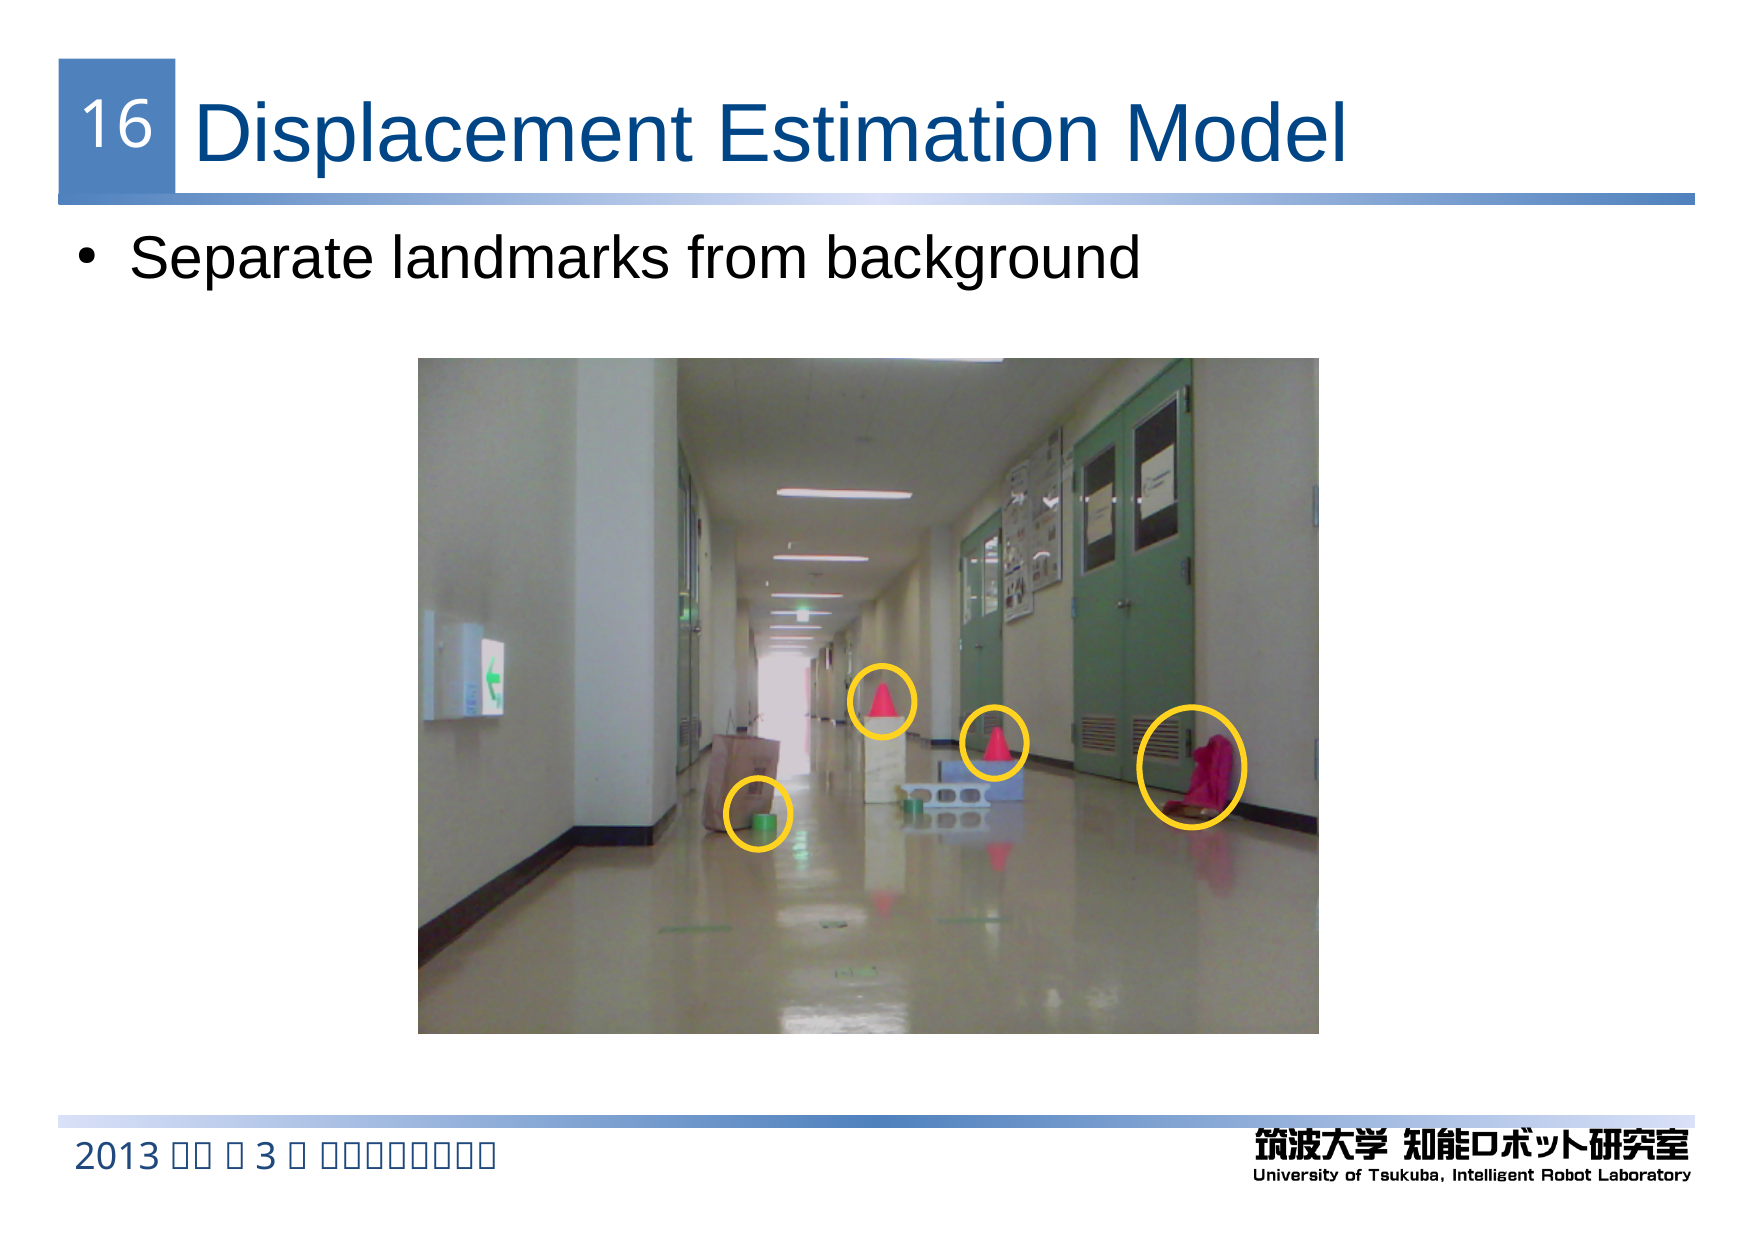

# Displacement Estimation Model
Separate landmarks from background